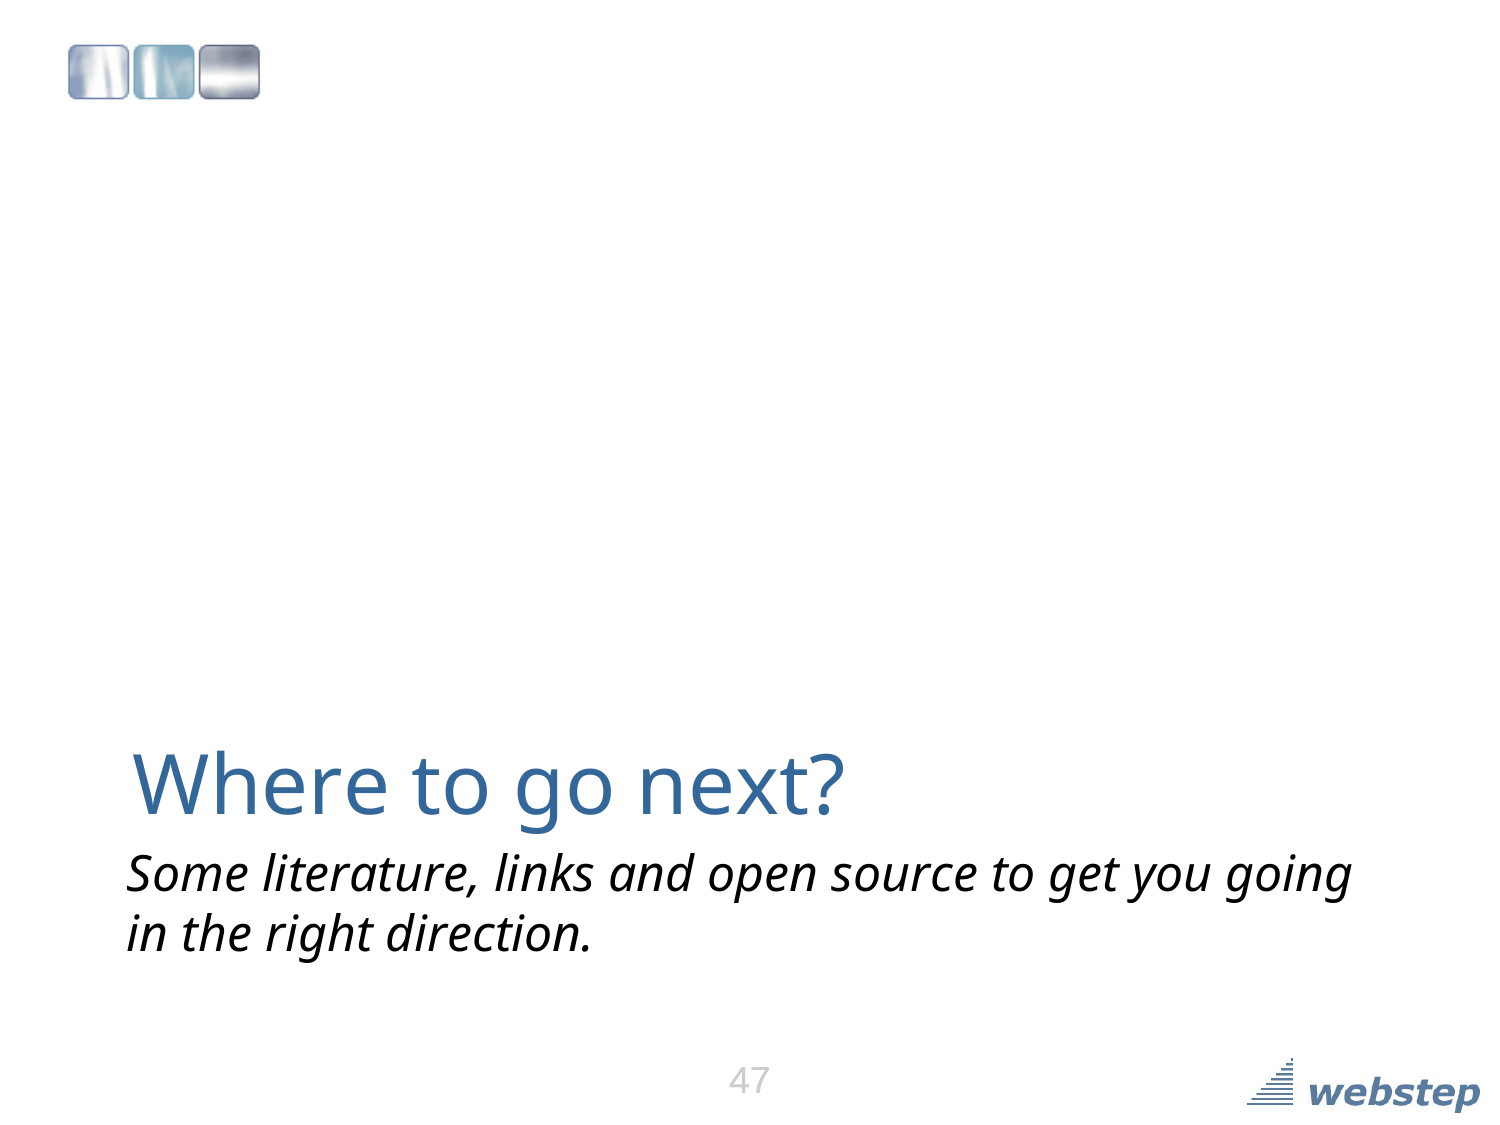

Where to go next?
Some literature, links and open source to get you going in the right direction.